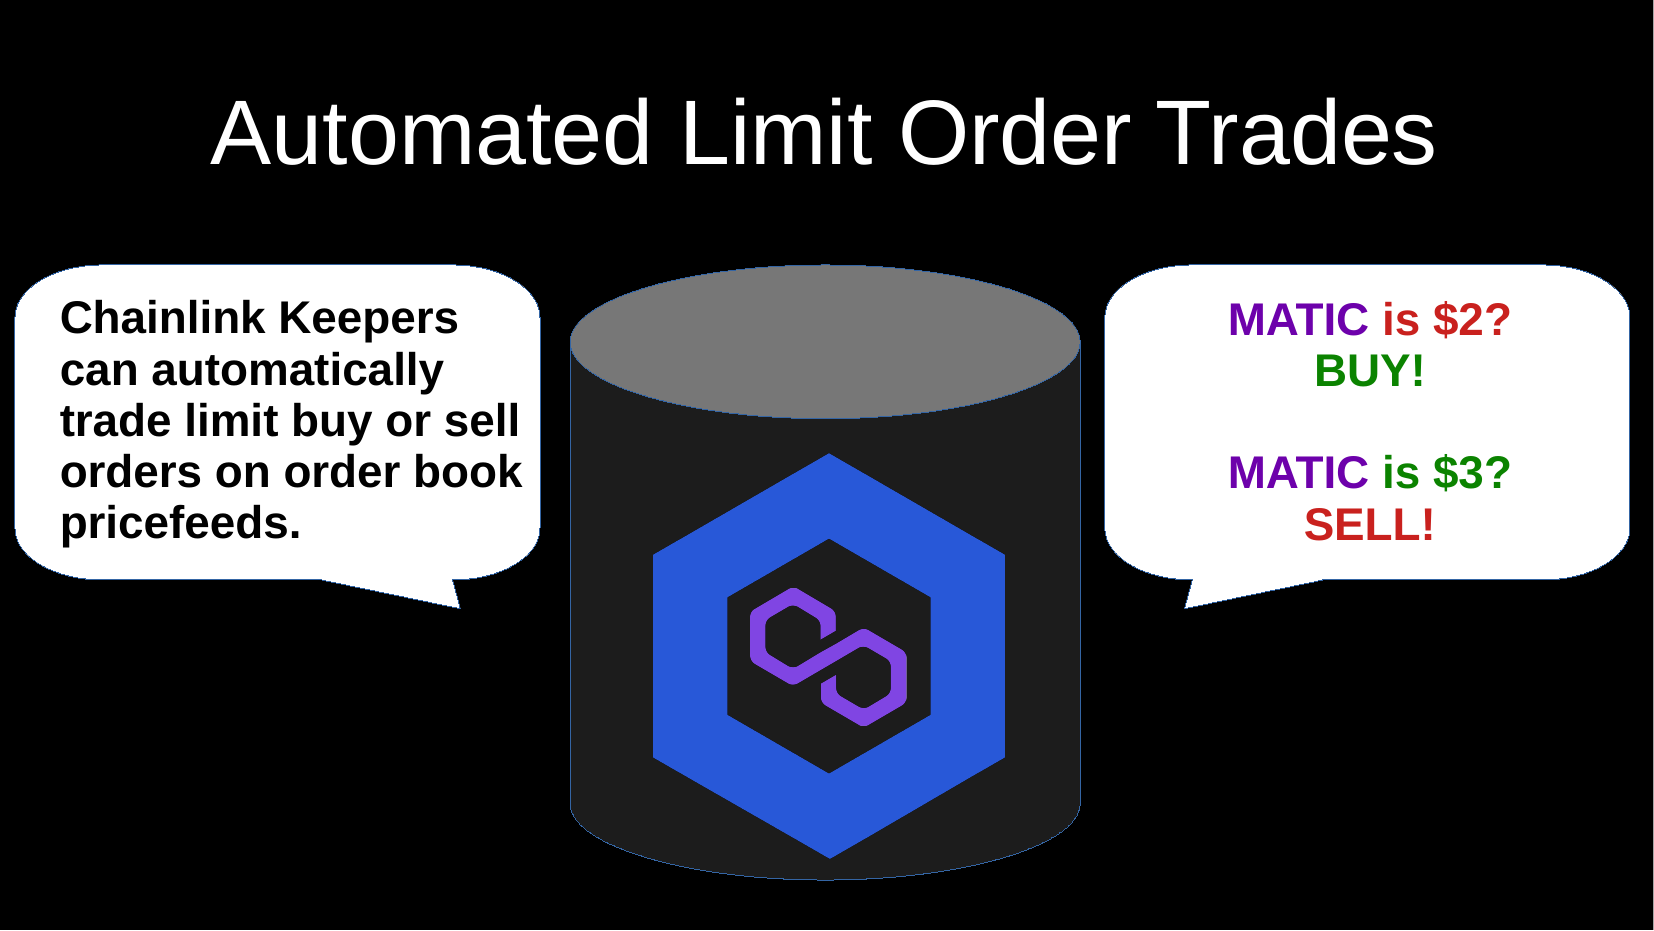

# Automated Limit Order Trades
MATIC is $2?
BUY!
MATIC is $3?
SELL!
Chainlink Keepers
can automatically
trade limit buy or sell orders on order book pricefeeds.